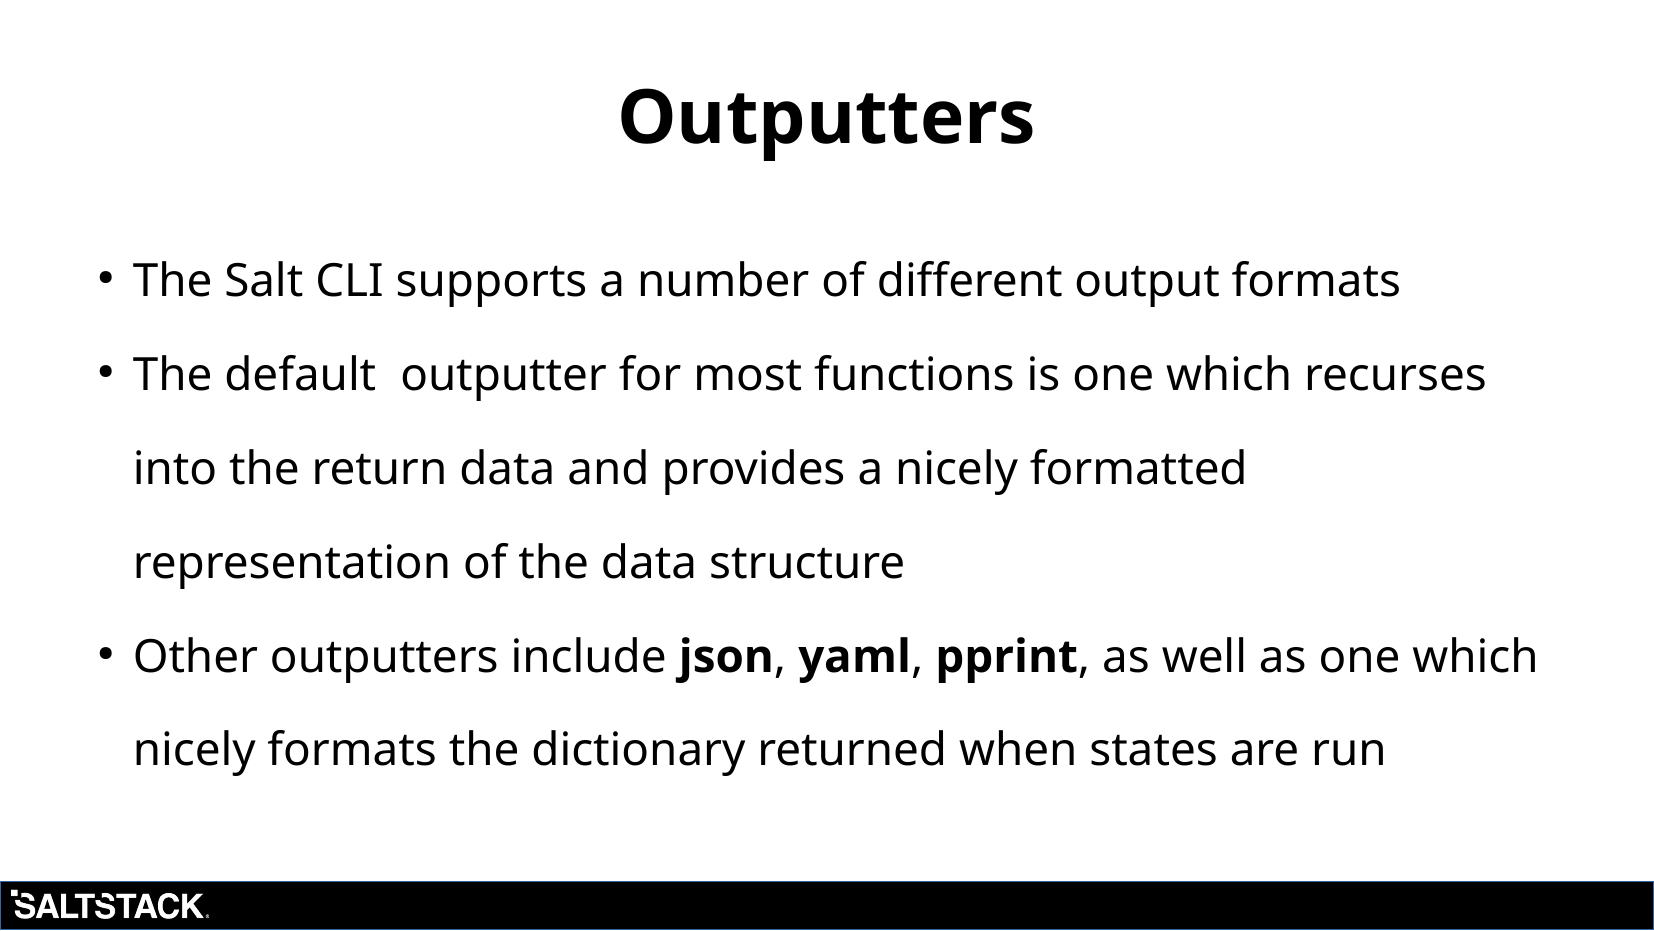

# Outputters
The Salt CLI supports a number of different output formats
The default outputter for most functions is one which recurses into the return data and provides a nicely formatted representation of the data structure
Other outputters include json, yaml, pprint, as well as one which nicely formats the dictionary returned when states are run